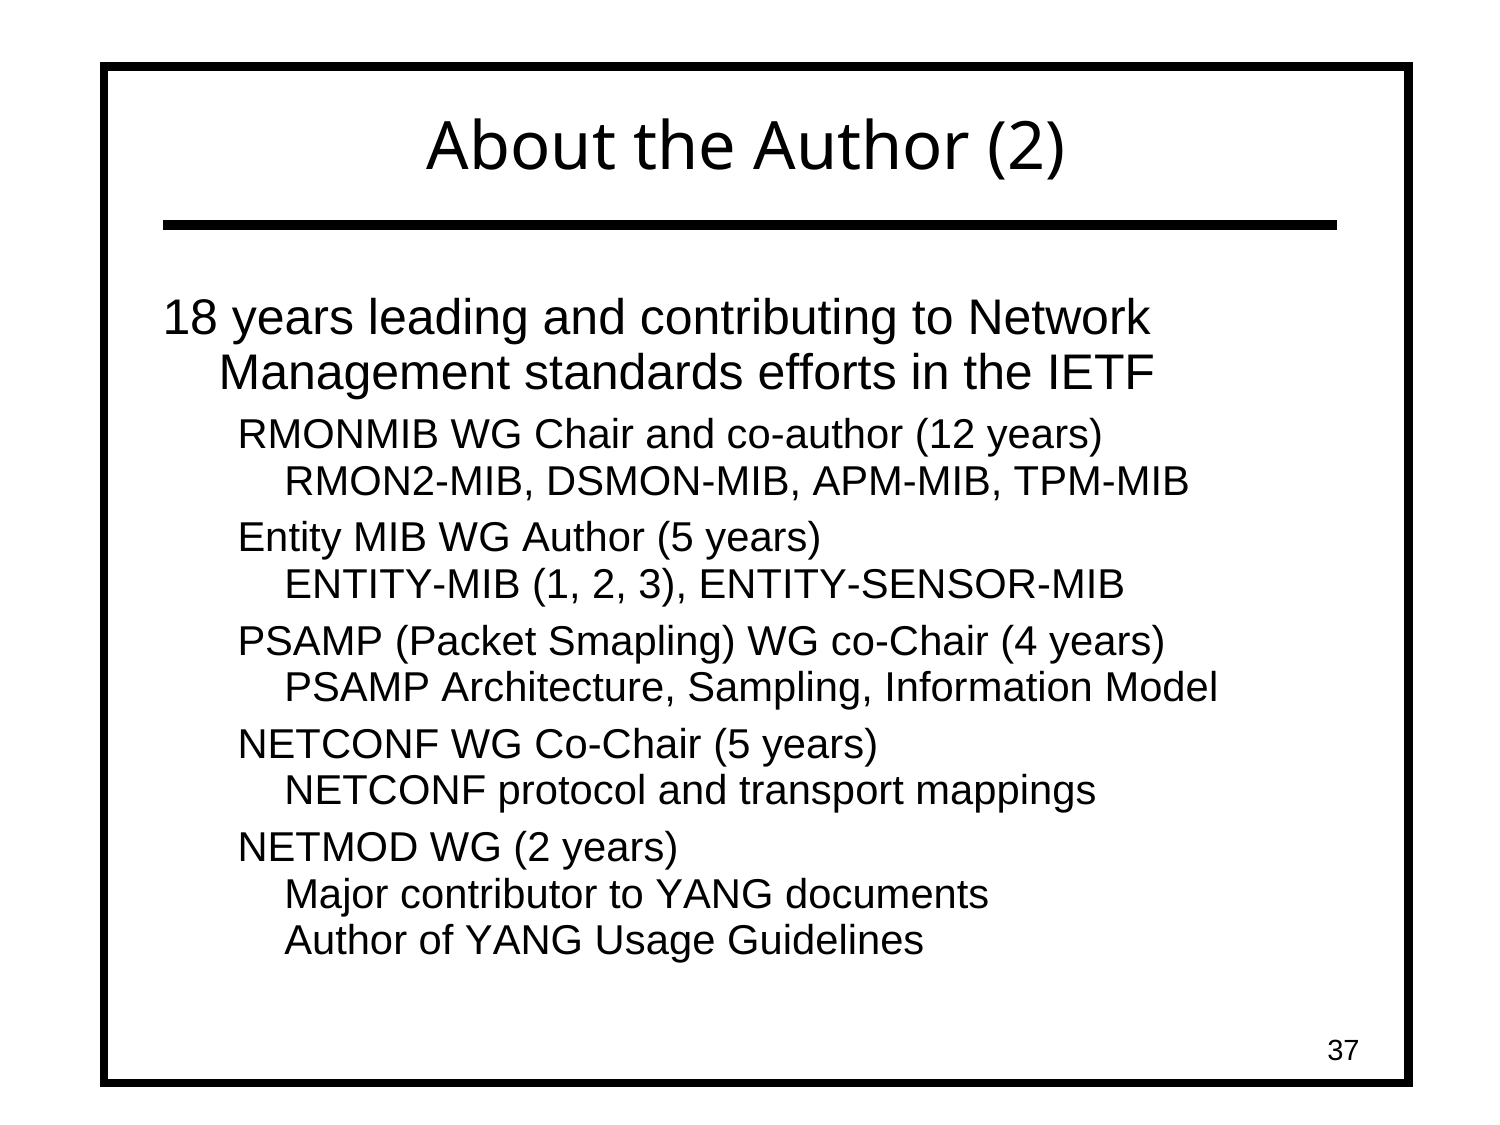

# About the Author (2)
18 years leading and contributing to Network Management standards efforts in the IETF
RMONMIB WG Chair and co-author (12 years)
RMON2-MIB, DSMON-MIB, APM-MIB, TPM-MIB
Entity MIB WG Author (5 years)
ENTITY-MIB (1, 2, 3), ENTITY-SENSOR-MIB
PSAMP (Packet Smapling) WG co-Chair (4 years)
PSAMP Architecture, Sampling, Information Model
NETCONF WG Co-Chair (5 years)
NETCONF protocol and transport mappings
NETMOD WG (2 years)
Major contributor to YANG documents
Author of YANG Usage Guidelines
37